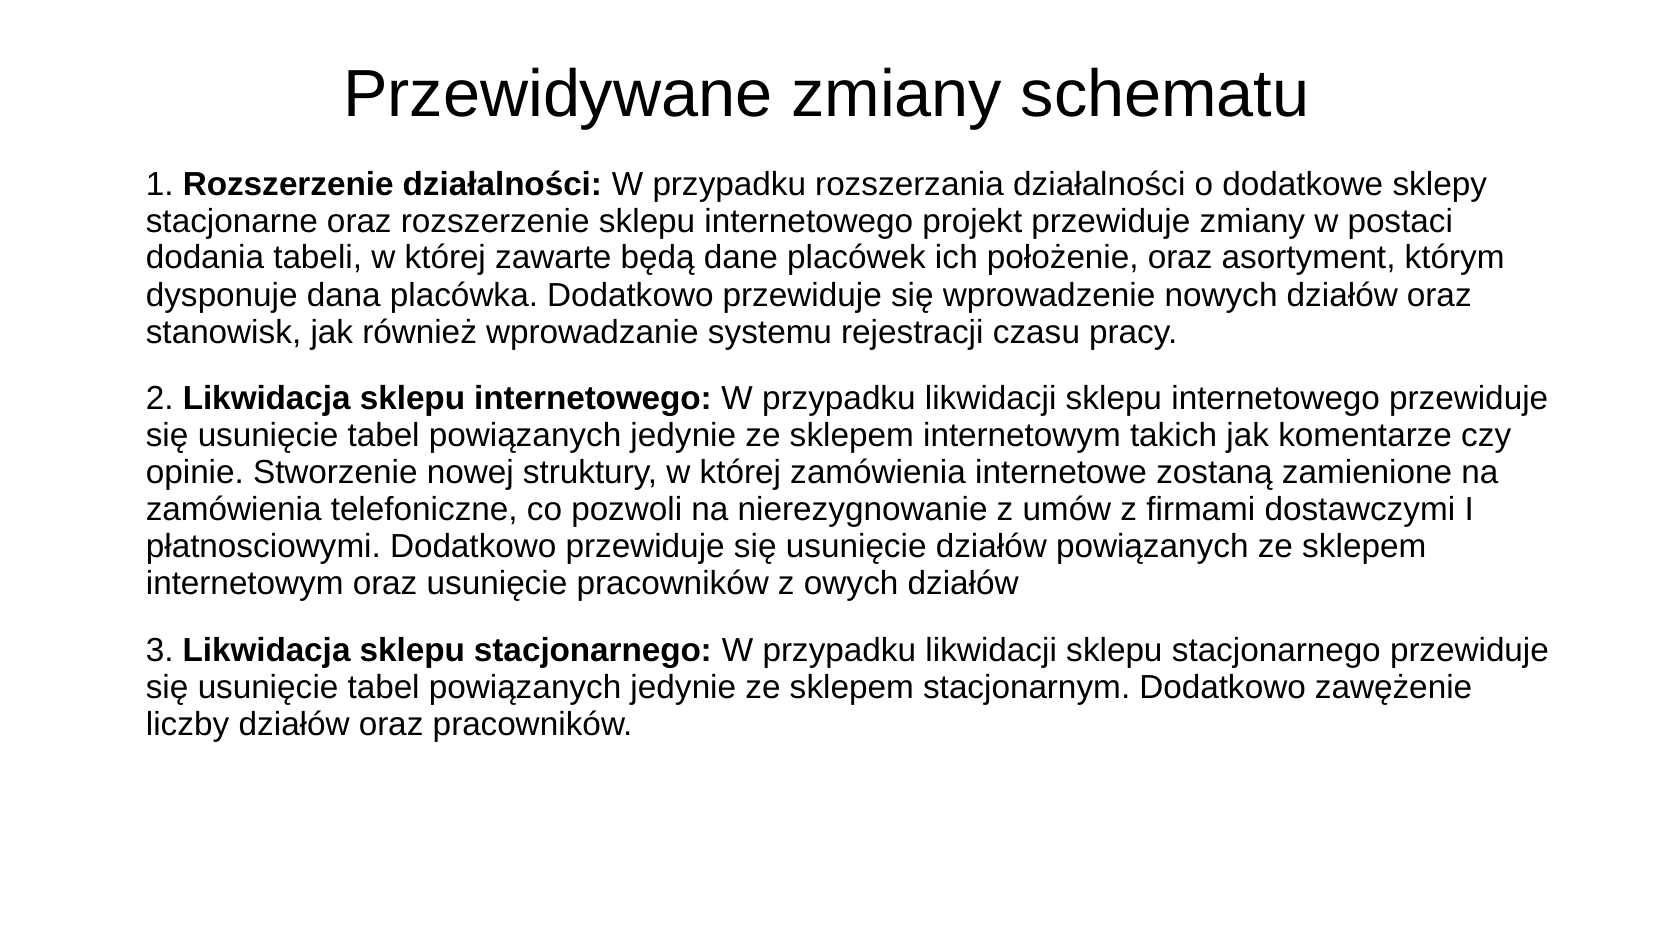

# Przewidywane zmiany schematu
1. Rozszerzenie działalności: W przypadku rozszerzania działalności o dodatkowe sklepy stacjonarne oraz rozszerzenie sklepu internetowego projekt przewiduje zmiany w postaci dodania tabeli, w której zawarte będą dane placówek ich położenie, oraz asortyment, którym dysponuje dana placówka. Dodatkowo przewiduje się wprowadzenie nowych działów oraz stanowisk, jak również wprowadzanie systemu rejestracji czasu pracy.
2. Likwidacja sklepu internetowego: W przypadku likwidacji sklepu internetowego przewiduje się usunięcie tabel powiązanych jedynie ze sklepem internetowym takich jak komentarze czy opinie. Stworzenie nowej struktury, w której zamówienia internetowe zostaną zamienione na zamówienia telefoniczne, co pozwoli na nierezygnowanie z umów z firmami dostawczymi I płatnosciowymi. Dodatkowo przewiduje się usunięcie działów powiązanych ze sklepem internetowym oraz usunięcie pracowników z owych działów
3. Likwidacja sklepu stacjonarnego: W przypadku likwidacji sklepu stacjonarnego przewiduje się usunięcie tabel powiązanych jedynie ze sklepem stacjonarnym. Dodatkowo zawężenie liczby działów oraz pracowników.